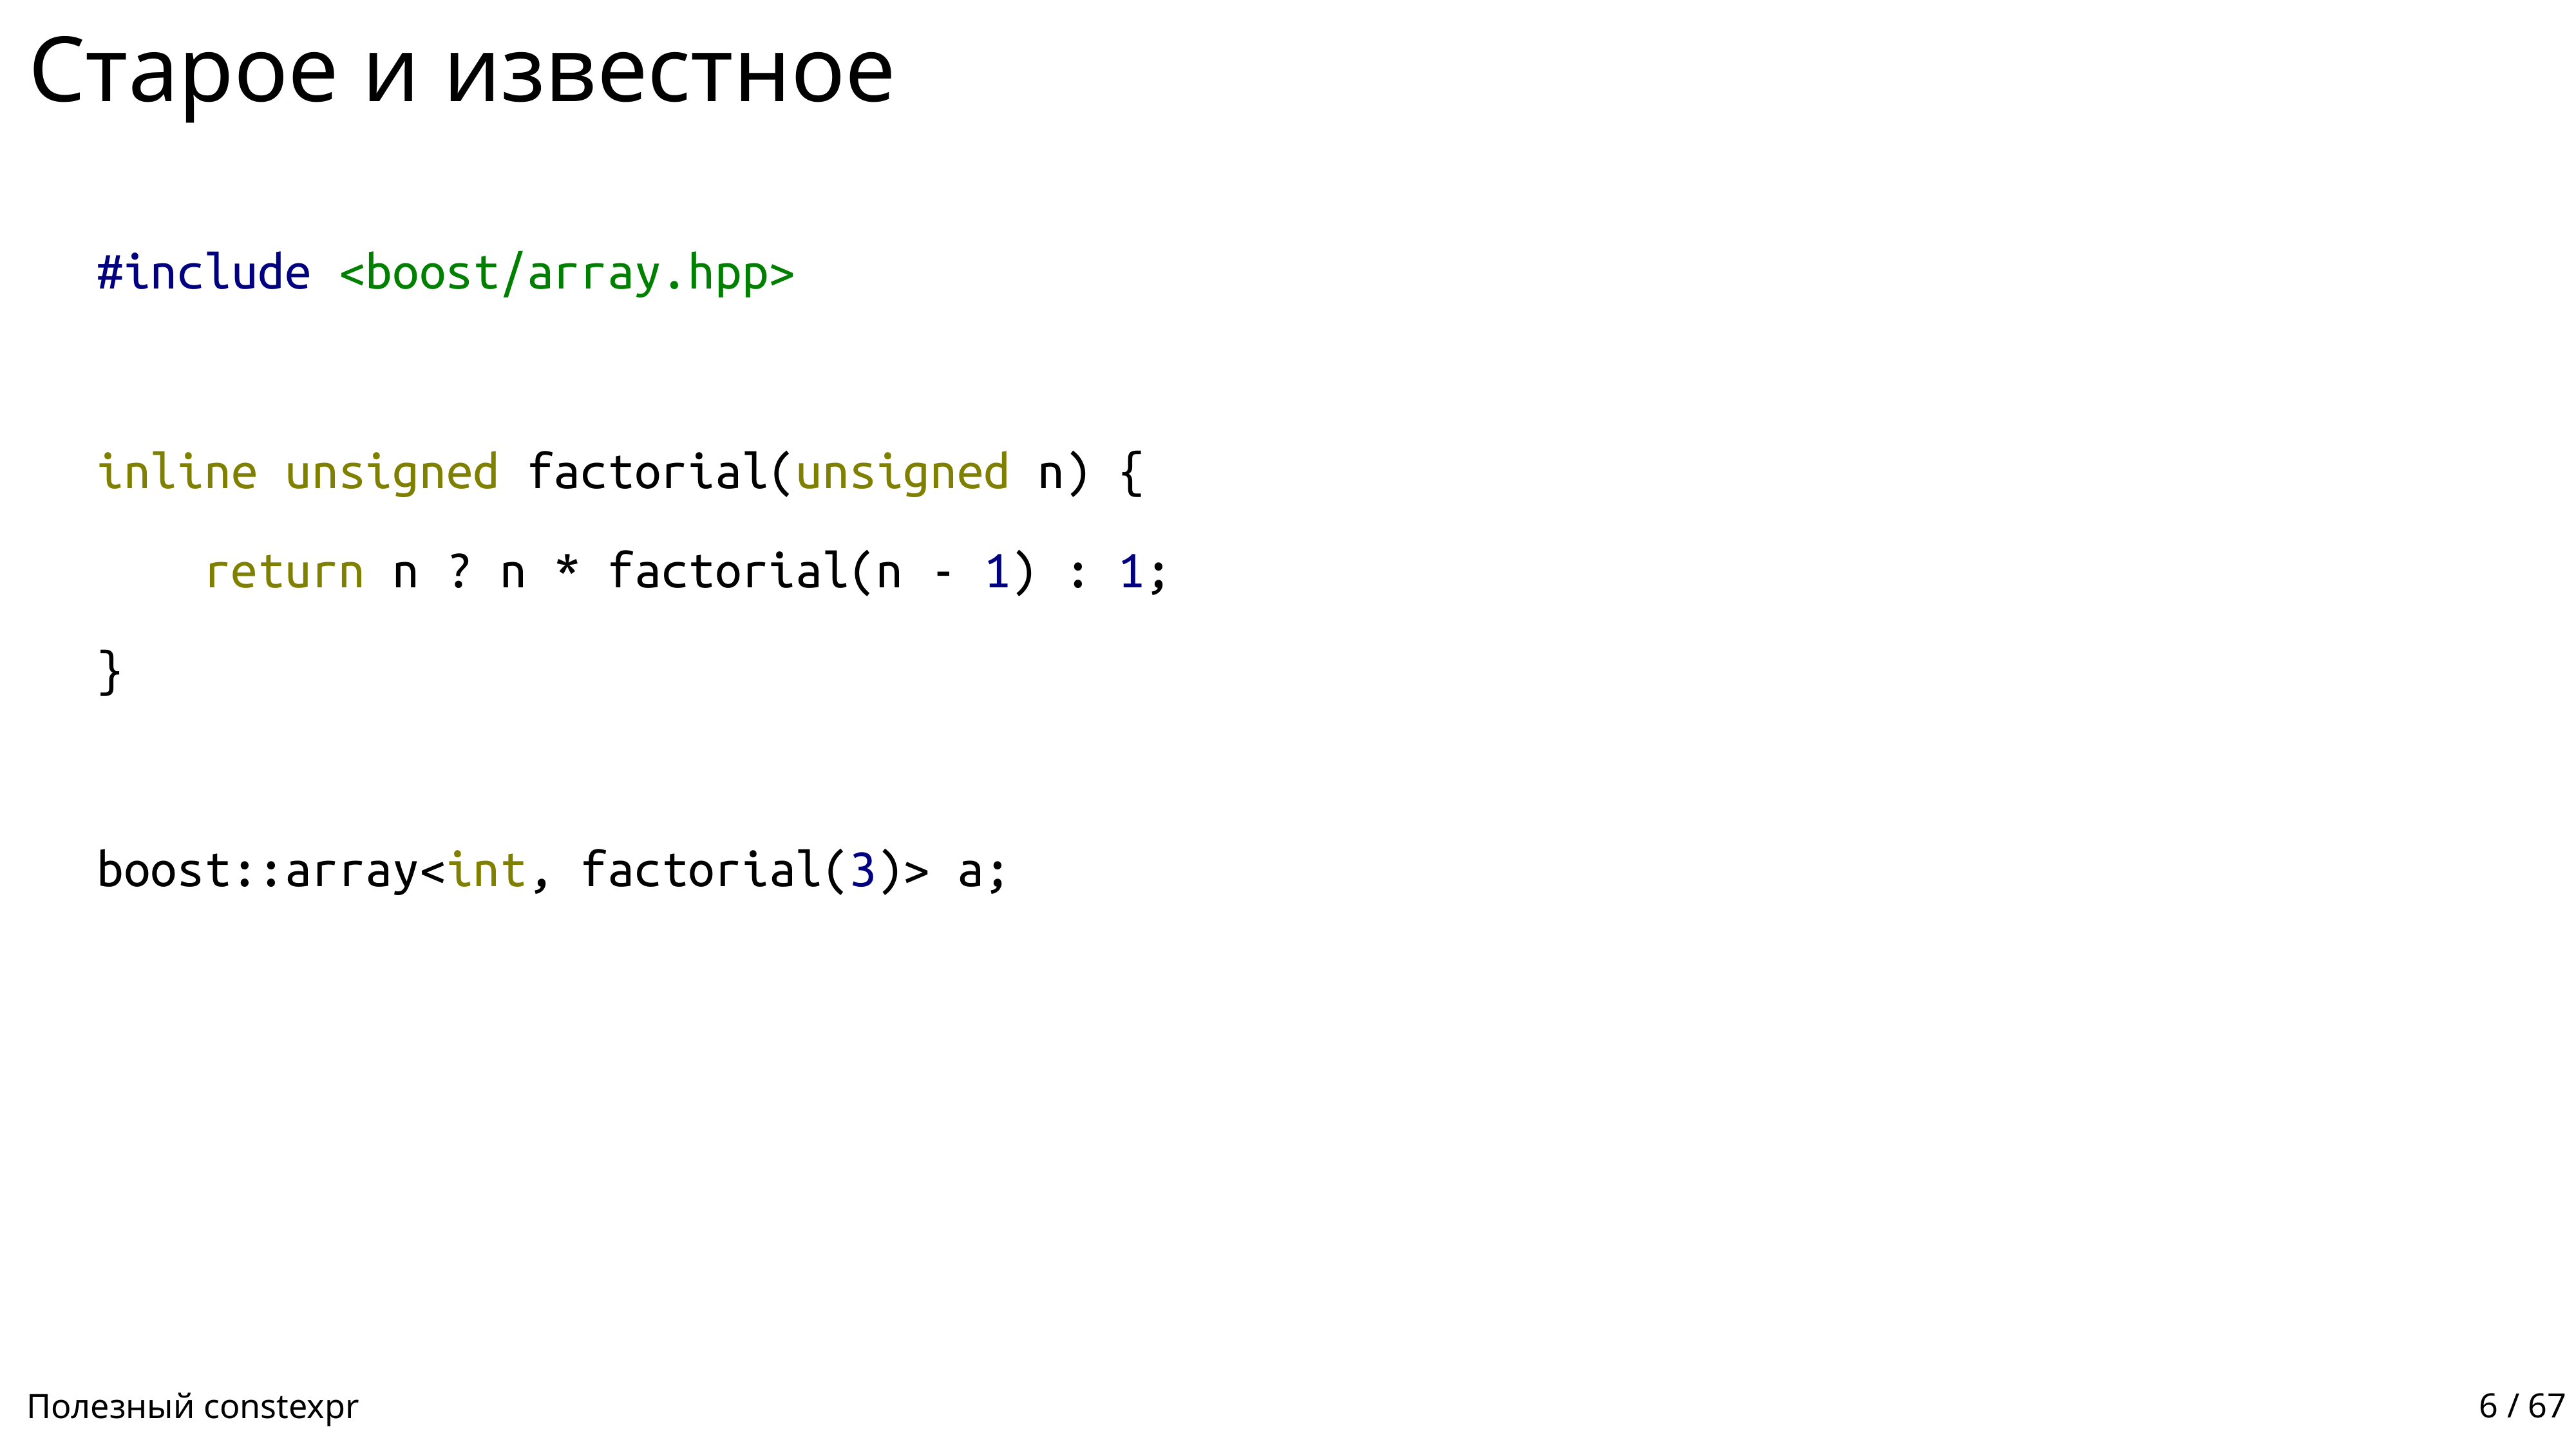

# Старое и известное
#include <boost/array.hpp>
inline unsigned factorial(unsigned n) {
 return n ? n * factorial(n - 1) : 1;
}
boost::array<int, factorial(3)> a;
Полезный constexpr